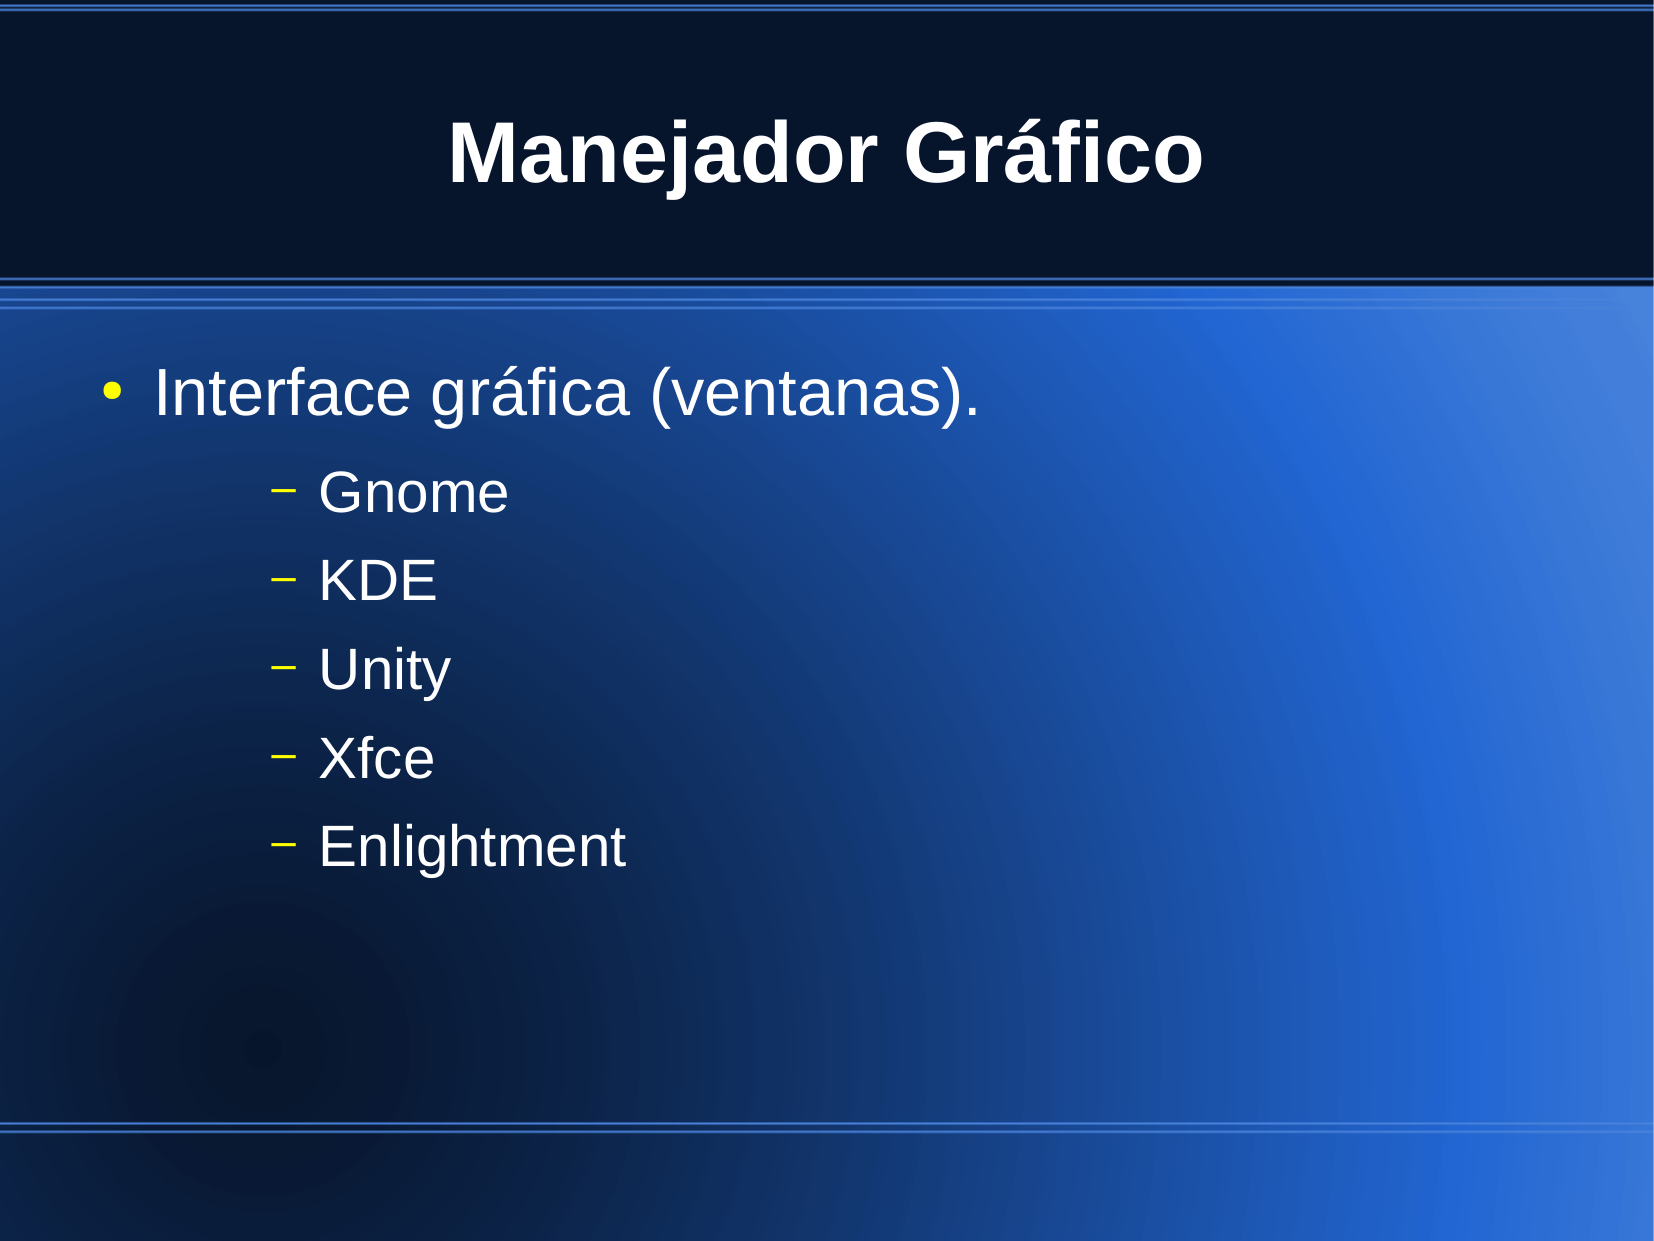

# Manejador Gráfico
Interface gráfica (ventanas).
Gnome
KDE
Unity
Xfce
Enlightment